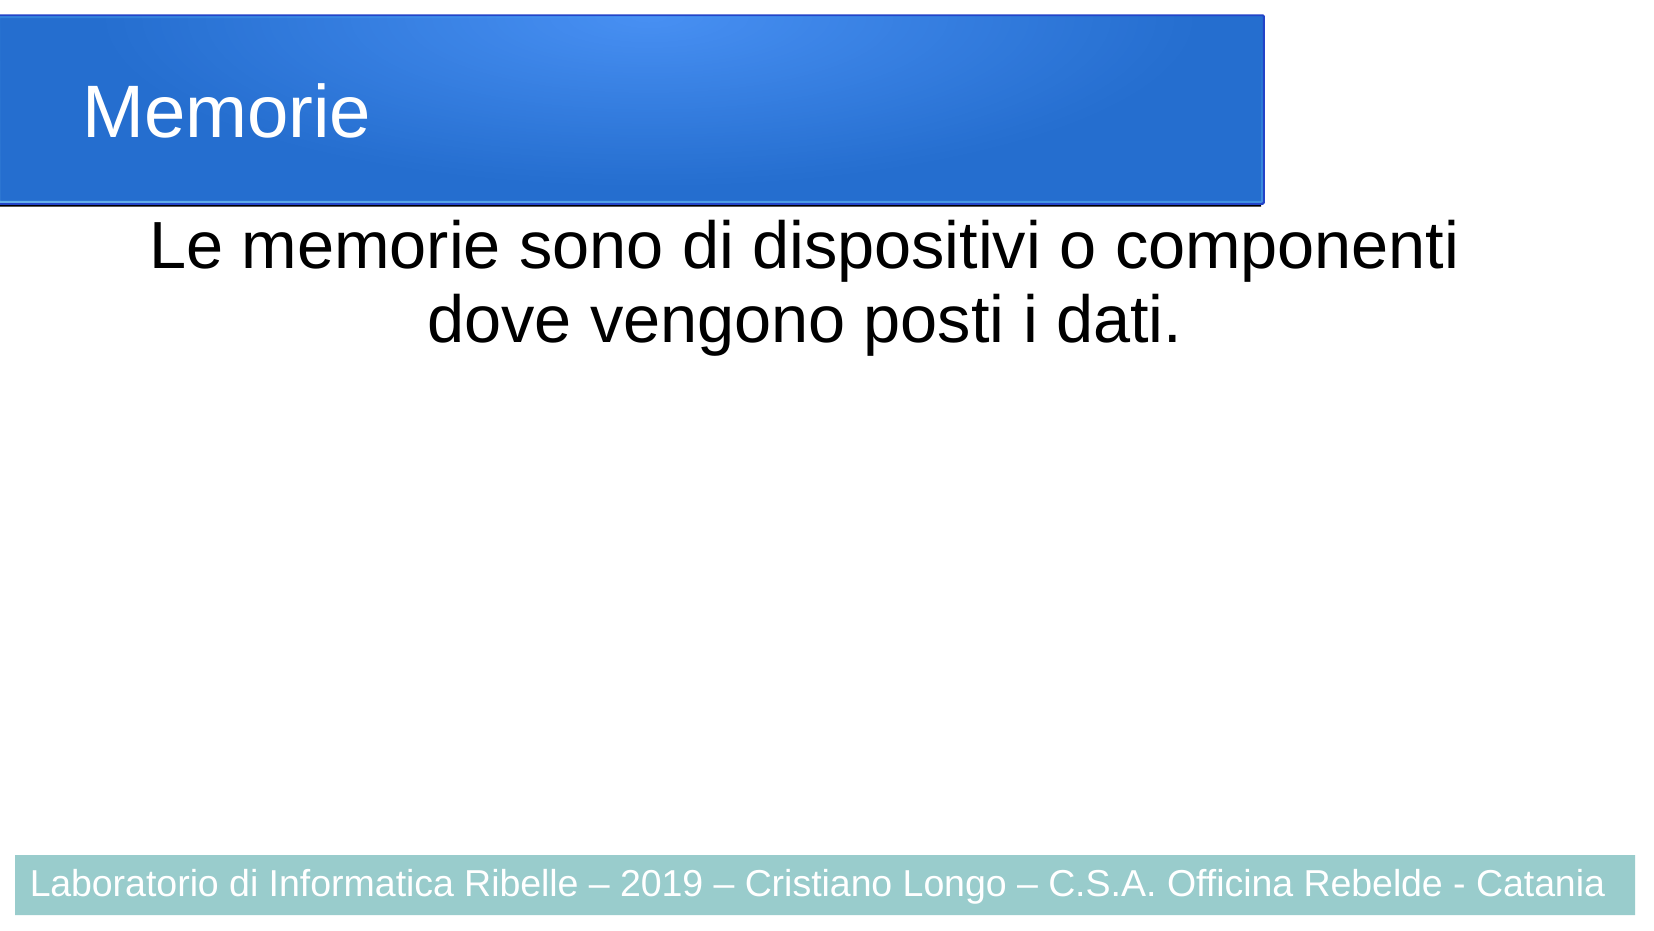

# Memorie
Le memorie sono di dispositivi o componenti dove vengono posti i dati.
Laboratorio di Informatica Ribelle – 2019 – Cristiano Longo – C.S.A. Officina Rebelde - Catania